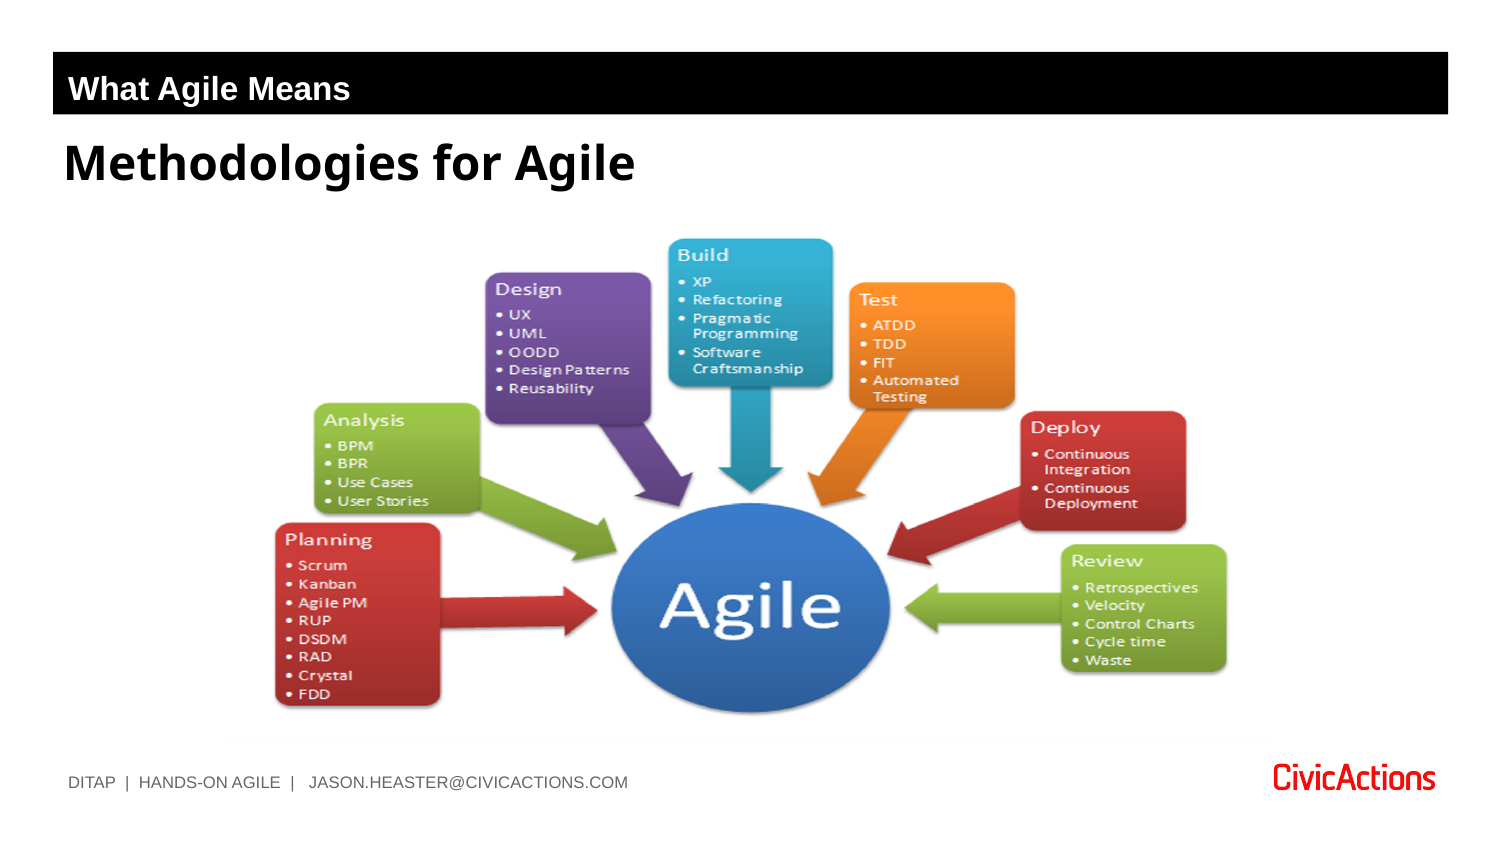

# What Agile Means
Methodologies for Agile